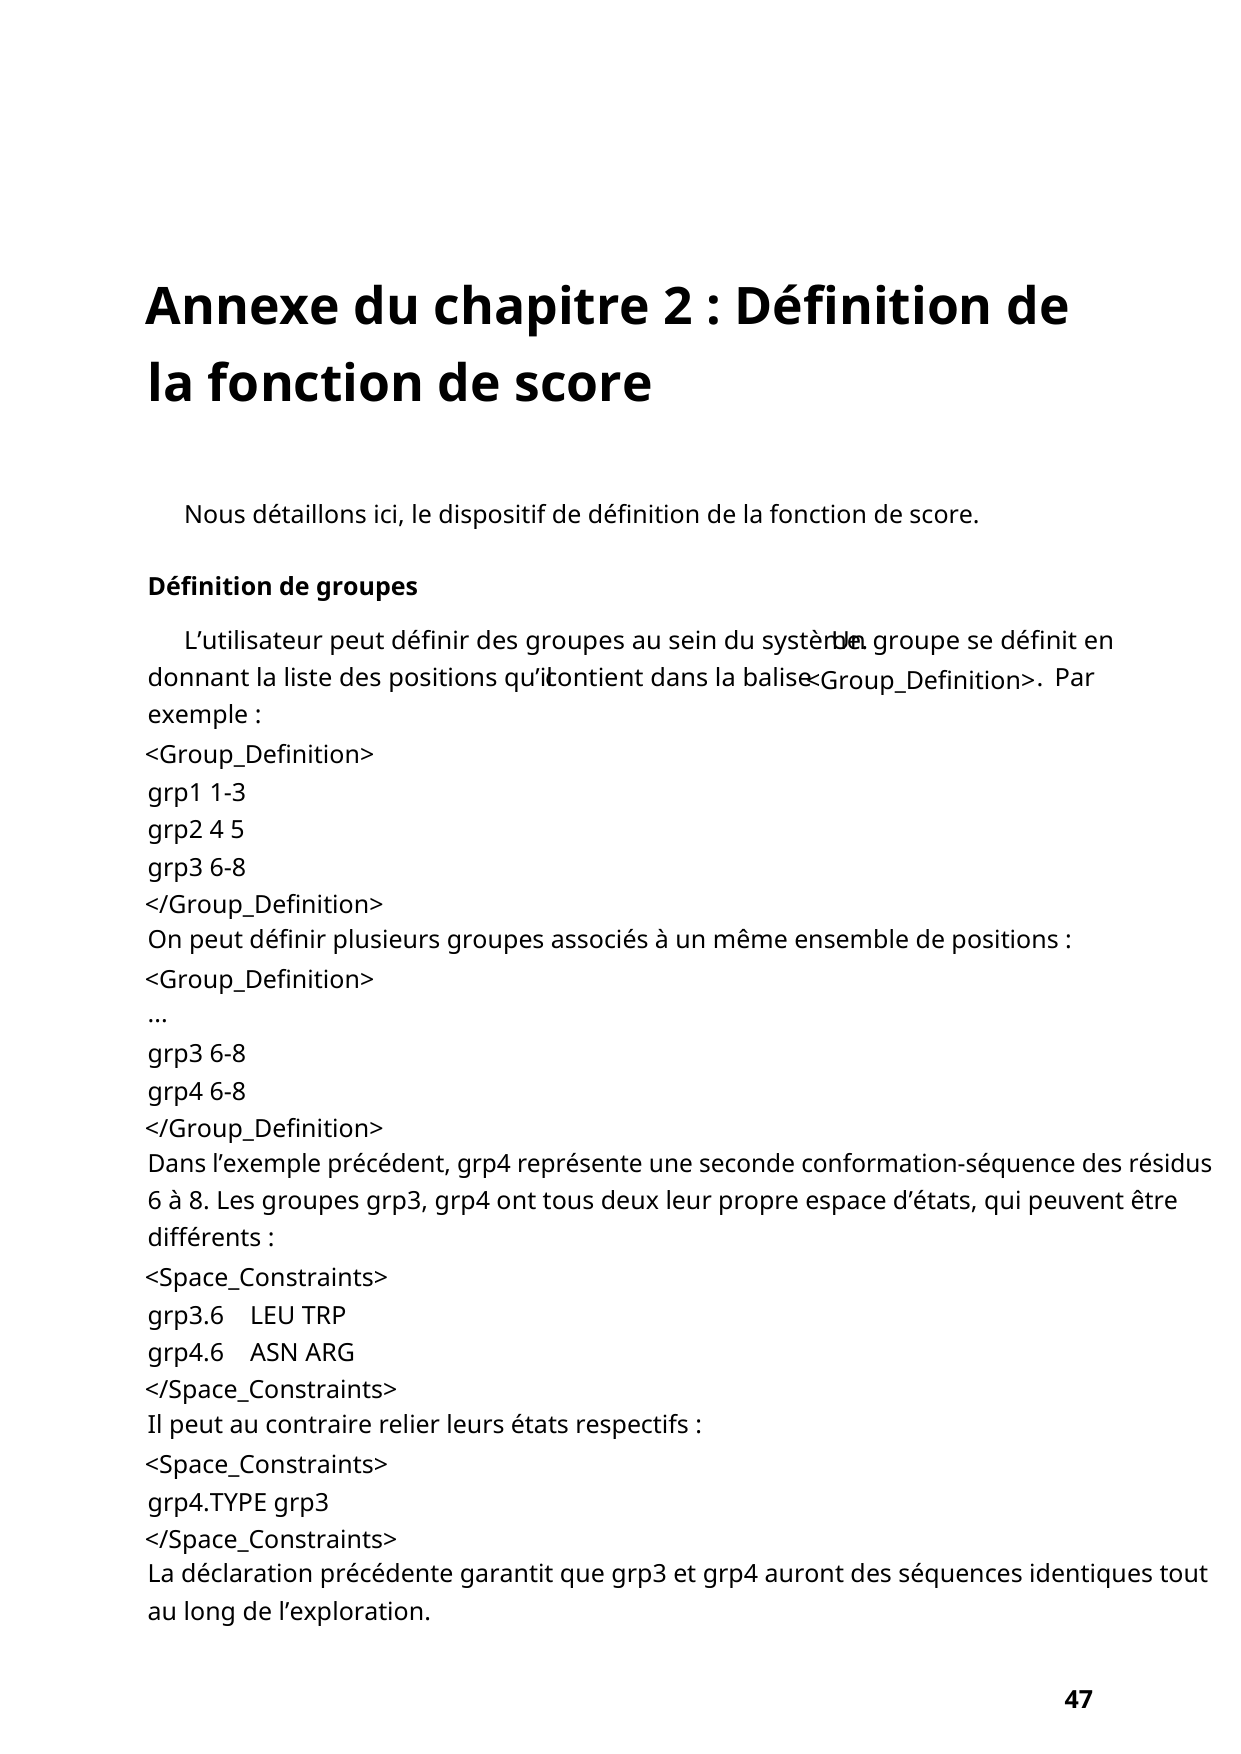

Annexe du chapitre 2 : Définition de
la fonction de score
Nous détaillons ici, le dispositif de définition de la fonction de score.
Définition de groupes
L’utilisateur peut définir des groupes au sein du système.
Un groupe se définit en
donnant la liste des positions qu’il
contient dans la balise
.
Par
<Group_Definition>
exemple :
<Group_Definition>
grp1 1-3
grp2 4 5
grp3 6-8
</Group_Definition>
On peut définir plusieurs groupes associés à un même ensemble de positions :
<Group_Definition>
...
grp3 6-8
grp4 6-8
</Group_Definition>
Dans l’exemple précédent, grp4 représente une seconde conformation-séquence des résidus
6 à 8. Les groupes grp3, grp4 ont tous deux leur propre espace d’états, qui peuvent être
différents :
<Space_Constraints>
grp3.6
LEU TRP
grp4.6
ASN ARG
</Space_Constraints>
Il peut au contraire relier leurs états respectifs :
<Space_Constraints>
grp4.TYPE grp3
</Space_Constraints>
La déclaration précédente garantit que grp3 et grp4 auront des séquences identiques tout
au long de l’exploration.
47